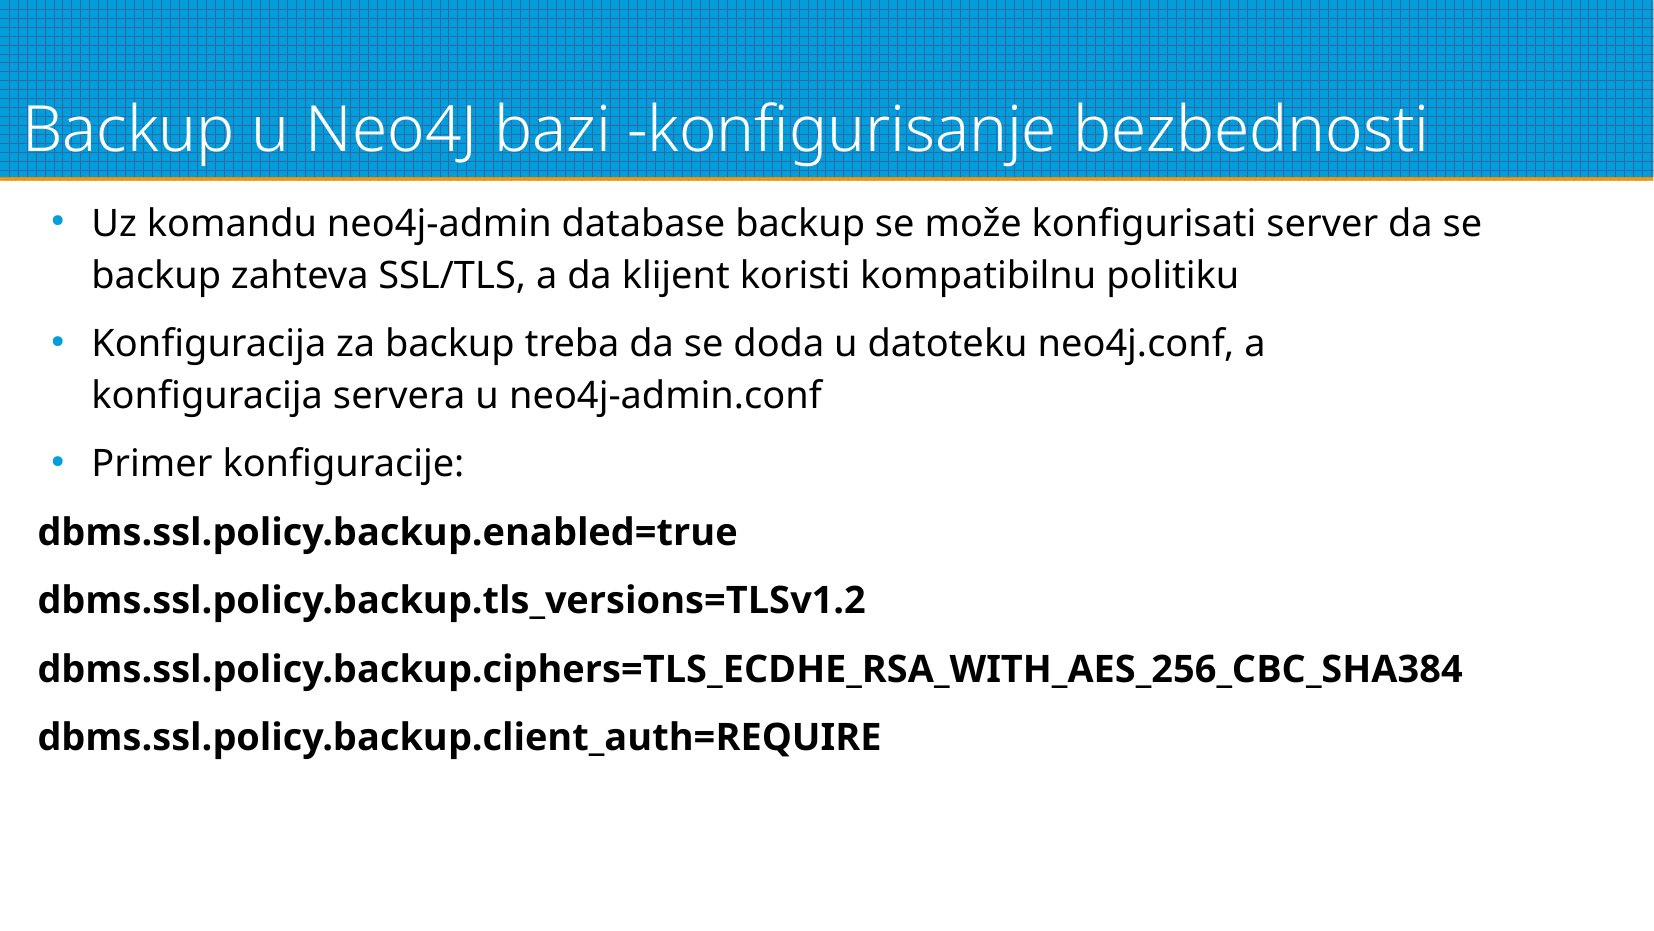

# Backup u Neo4J bazi -konfigurisanje bezbednosti
Uz komandu neo4j-admin database backup se može konfigurisati server da se backup zahteva SSL/TLS, a da klijent koristi kompatibilnu politiku
Konfiguracija za backup treba da se doda u datoteku neo4j.conf, a konfiguracija servera u neo4j-admin.conf
Primer konfiguracije:
dbms.ssl.policy.backup.enabled=true
dbms.ssl.policy.backup.tls_versions=TLSv1.2
dbms.ssl.policy.backup.ciphers=TLS_ECDHE_RSA_WITH_AES_256_CBC_SHA384
dbms.ssl.policy.backup.client_auth=REQUIRE